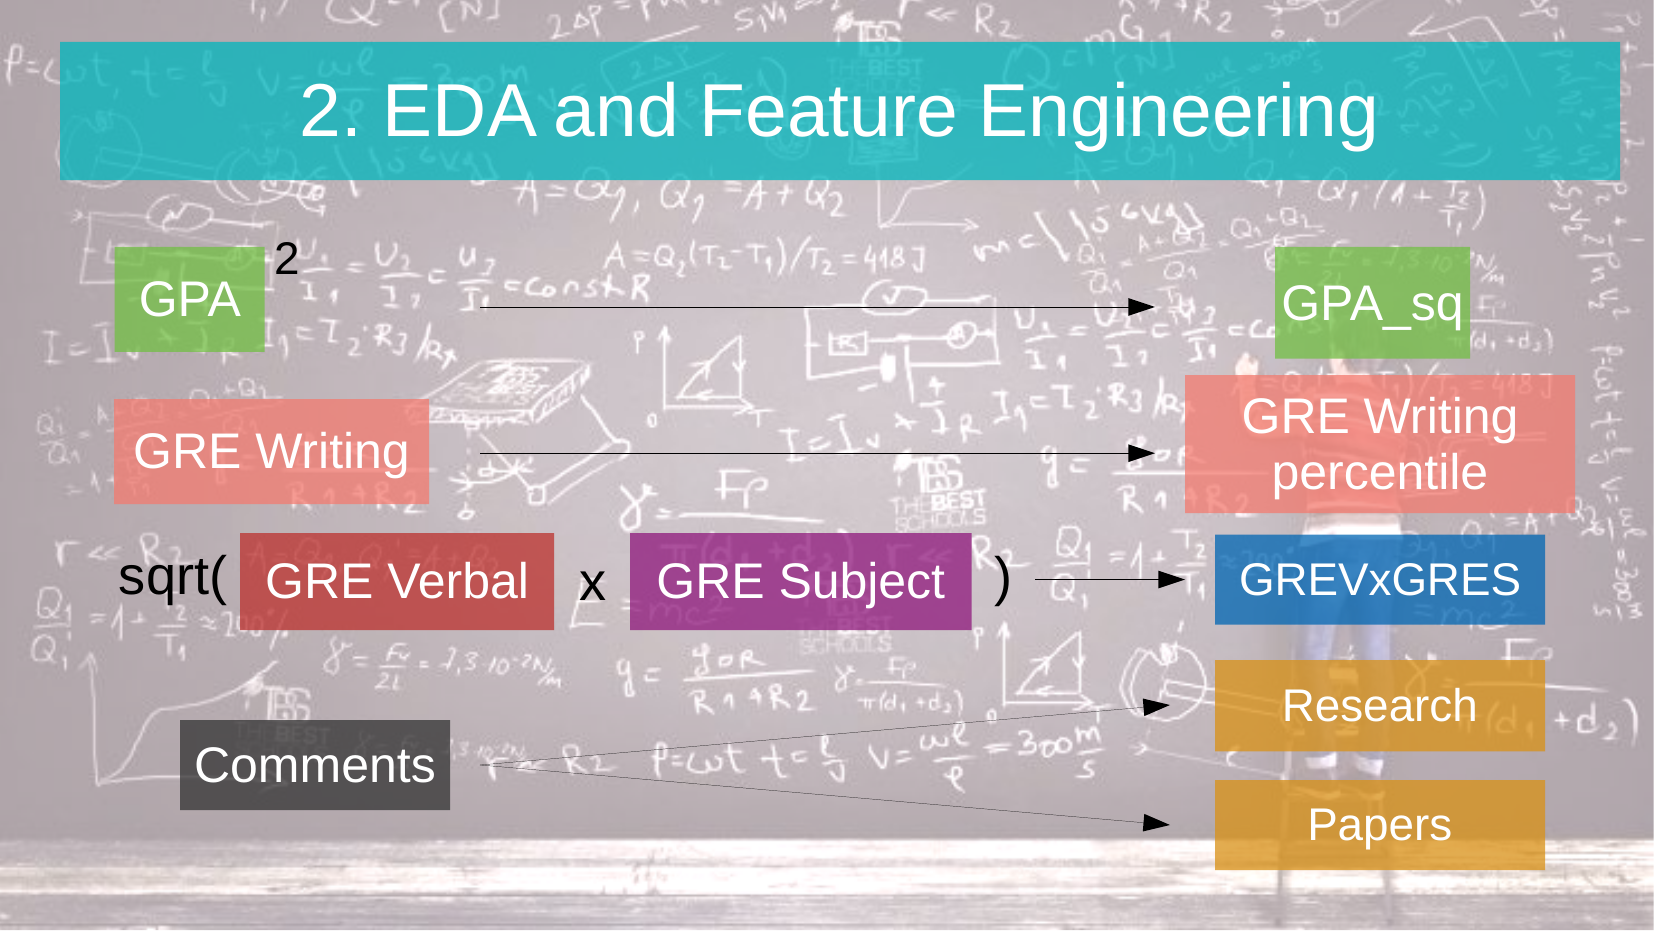

# 2. EDA and Feature Engineering
2
GPA
GPA_sq
GRE Writing percentile
GRE Writing
sqrt(
)
GRE Verbal
x
GRE Subject
GREVxGRES
Research
Comments
Papers